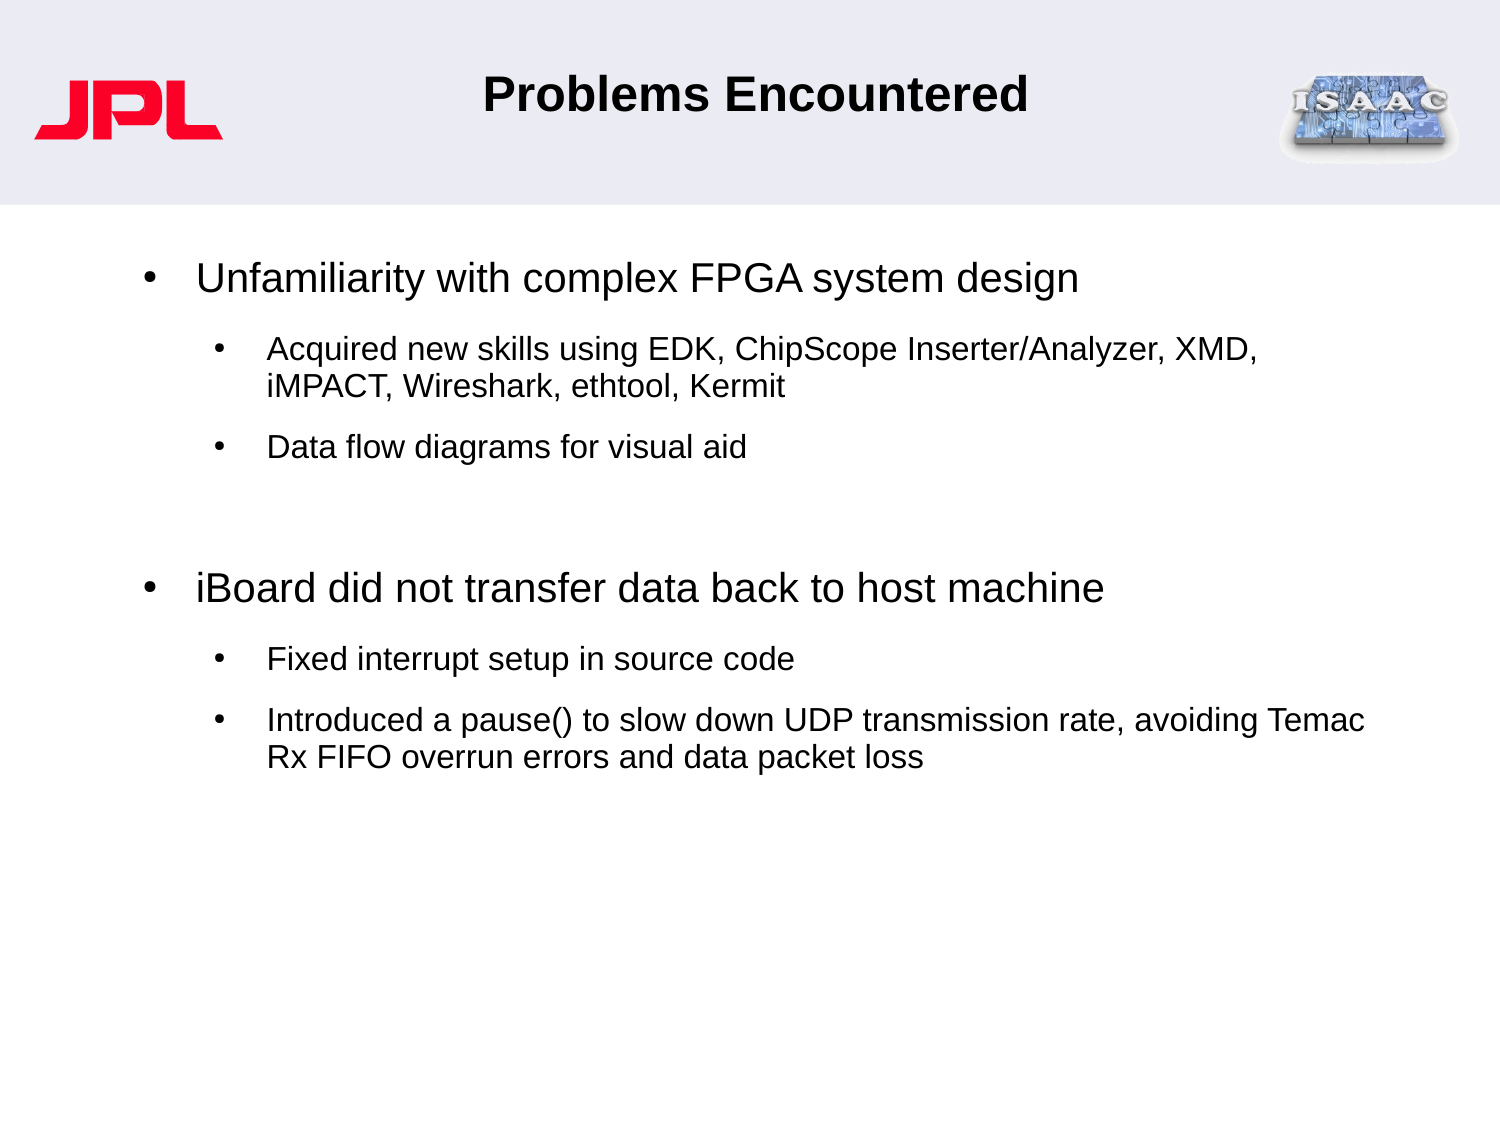

# Problems Encountered
Unfamiliarity with complex FPGA system design
Acquired new skills using EDK, ChipScope Inserter/Analyzer, XMD, iMPACT, Wireshark, ethtool, Kermit
Data flow diagrams for visual aid
iBoard did not transfer data back to host machine
Fixed interrupt setup in source code
Introduced a pause() to slow down UDP transmission rate, avoiding Temac Rx FIFO overrun errors and data packet loss